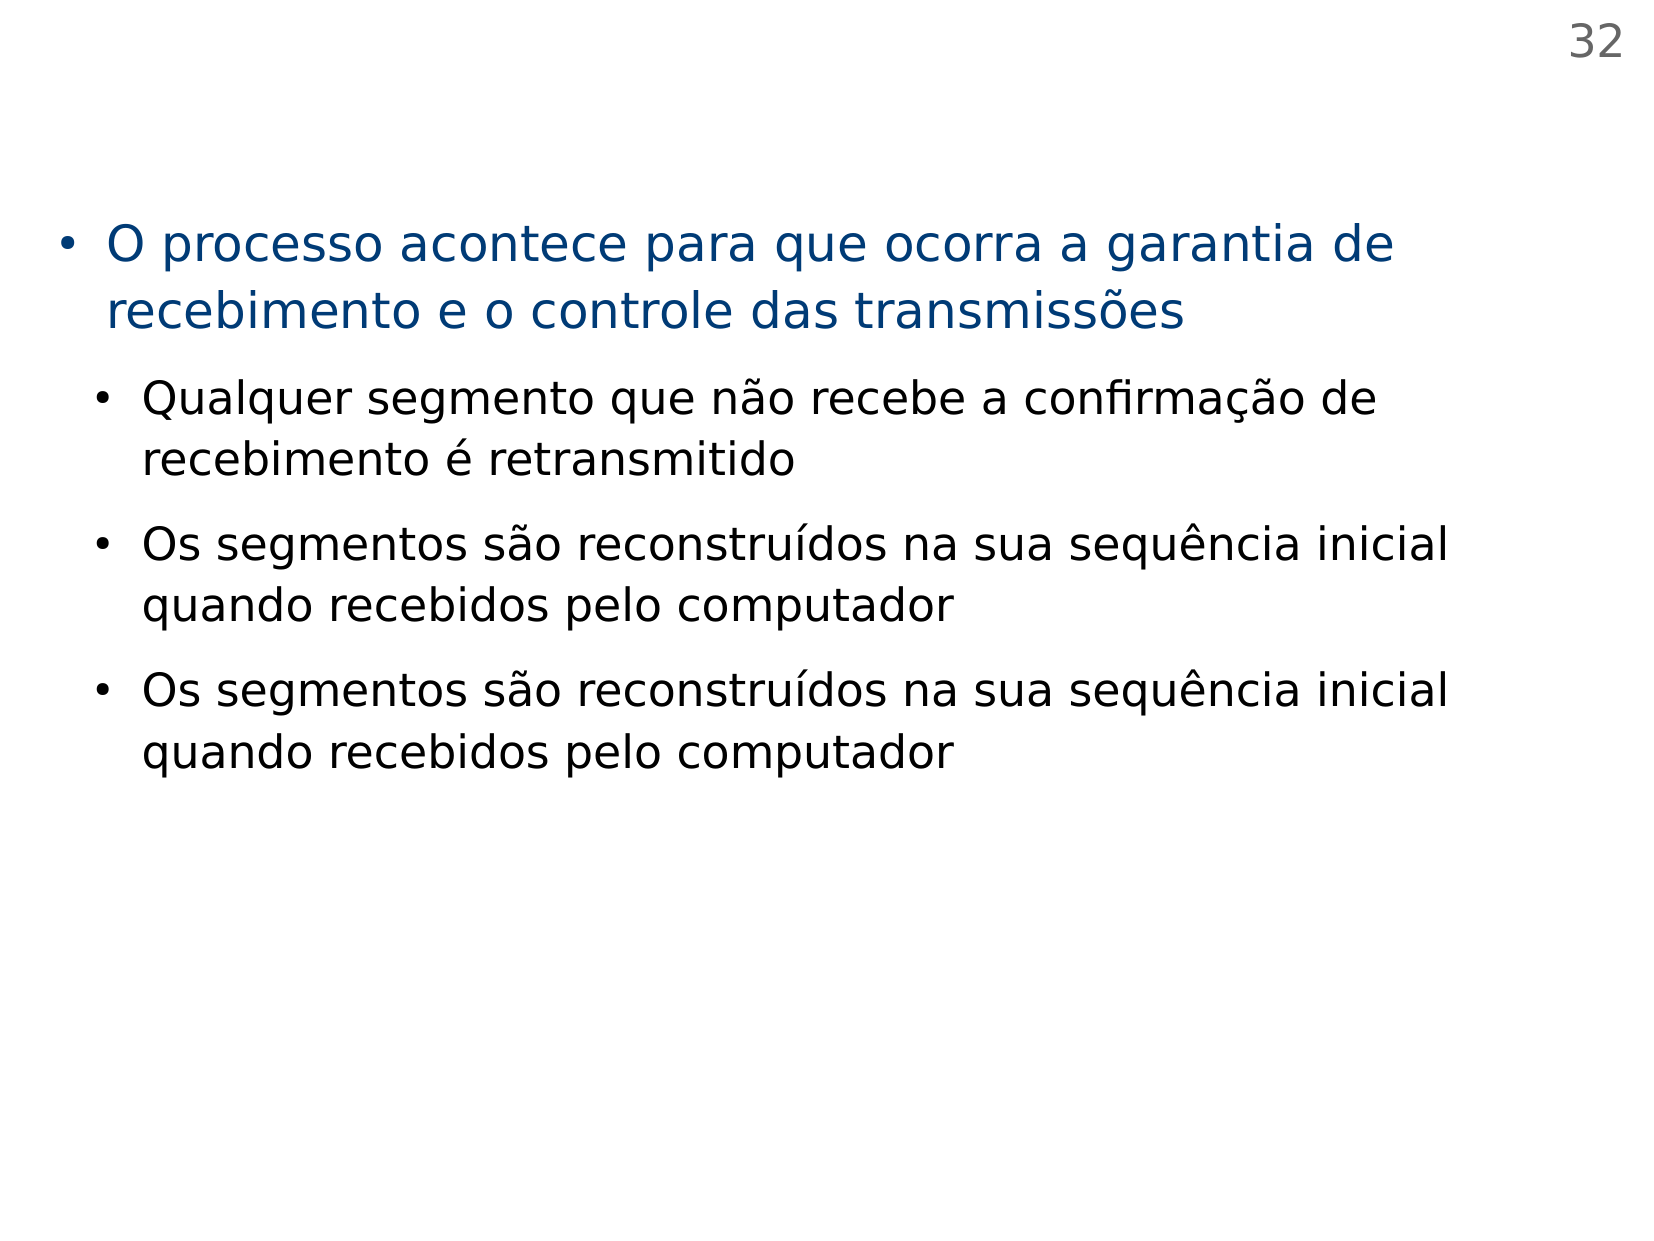

32
#
O processo acontece para que ocorra a garantia de recebimento e o controle das transmissões
Qualquer segmento que não recebe a confirmação de recebimento é retransmitido
Os segmentos são reconstruídos na sua sequência inicial quando recebidos pelo computador
Os segmentos são reconstruídos na sua sequência inicial quando recebidos pelo computador